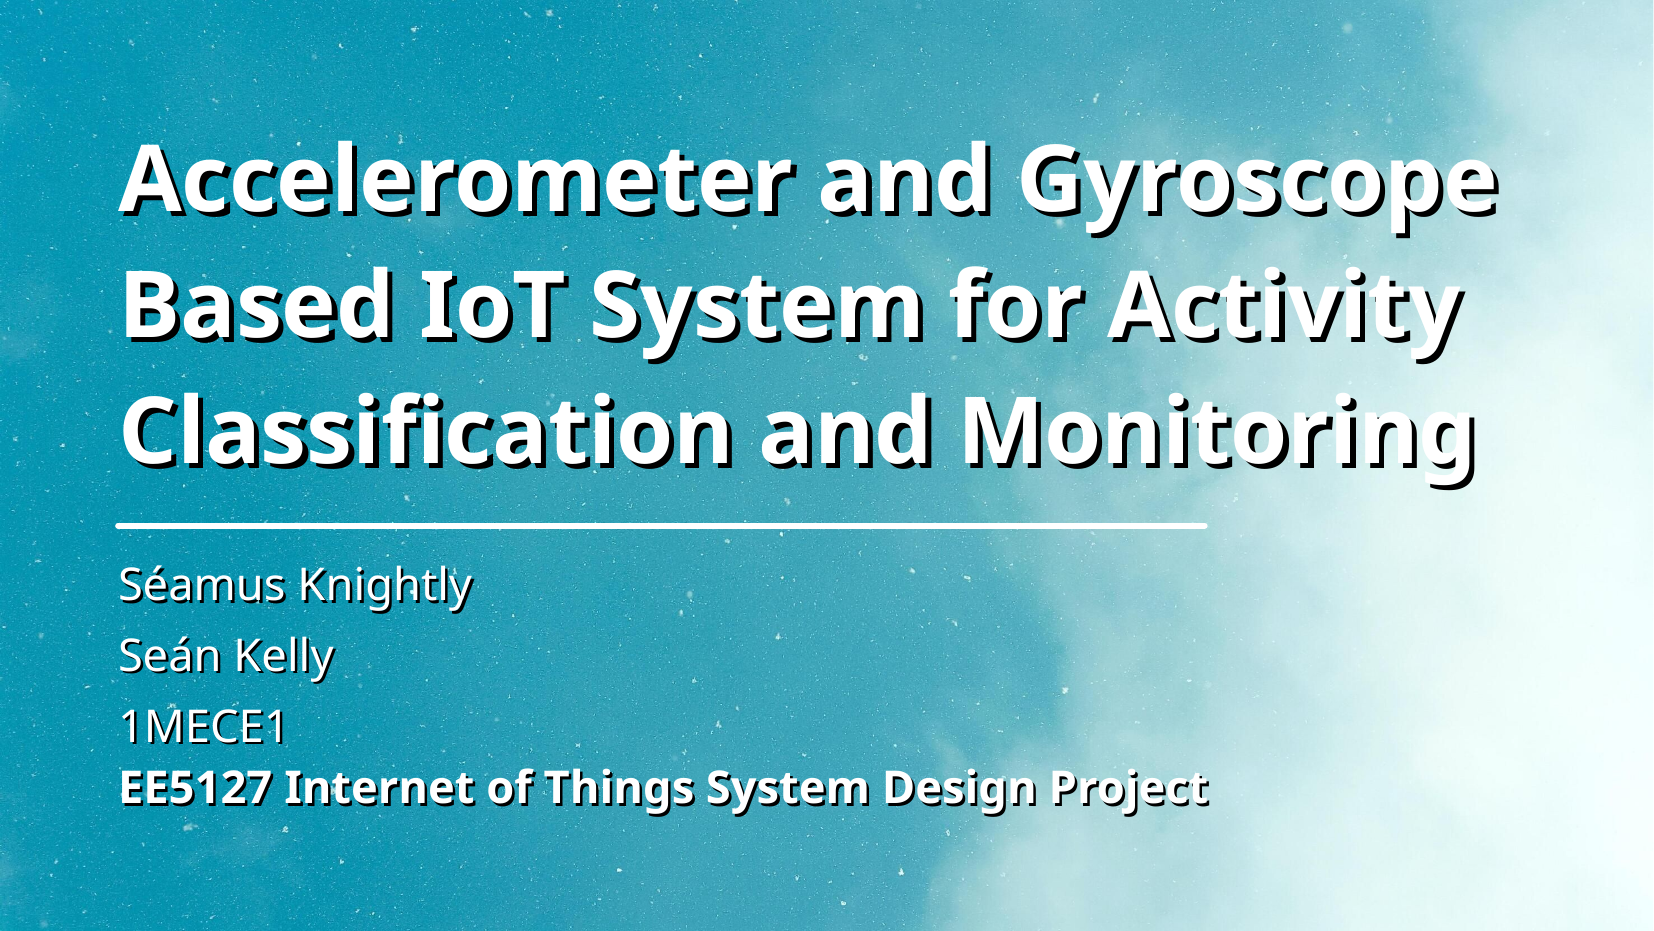

# Accelerometer and Gyroscope Based IoT System for Activity Classification and Monitoring
Séamus Knightly
Seán Kelly
1MECE1
EE5127 Internet of Things System Design Project